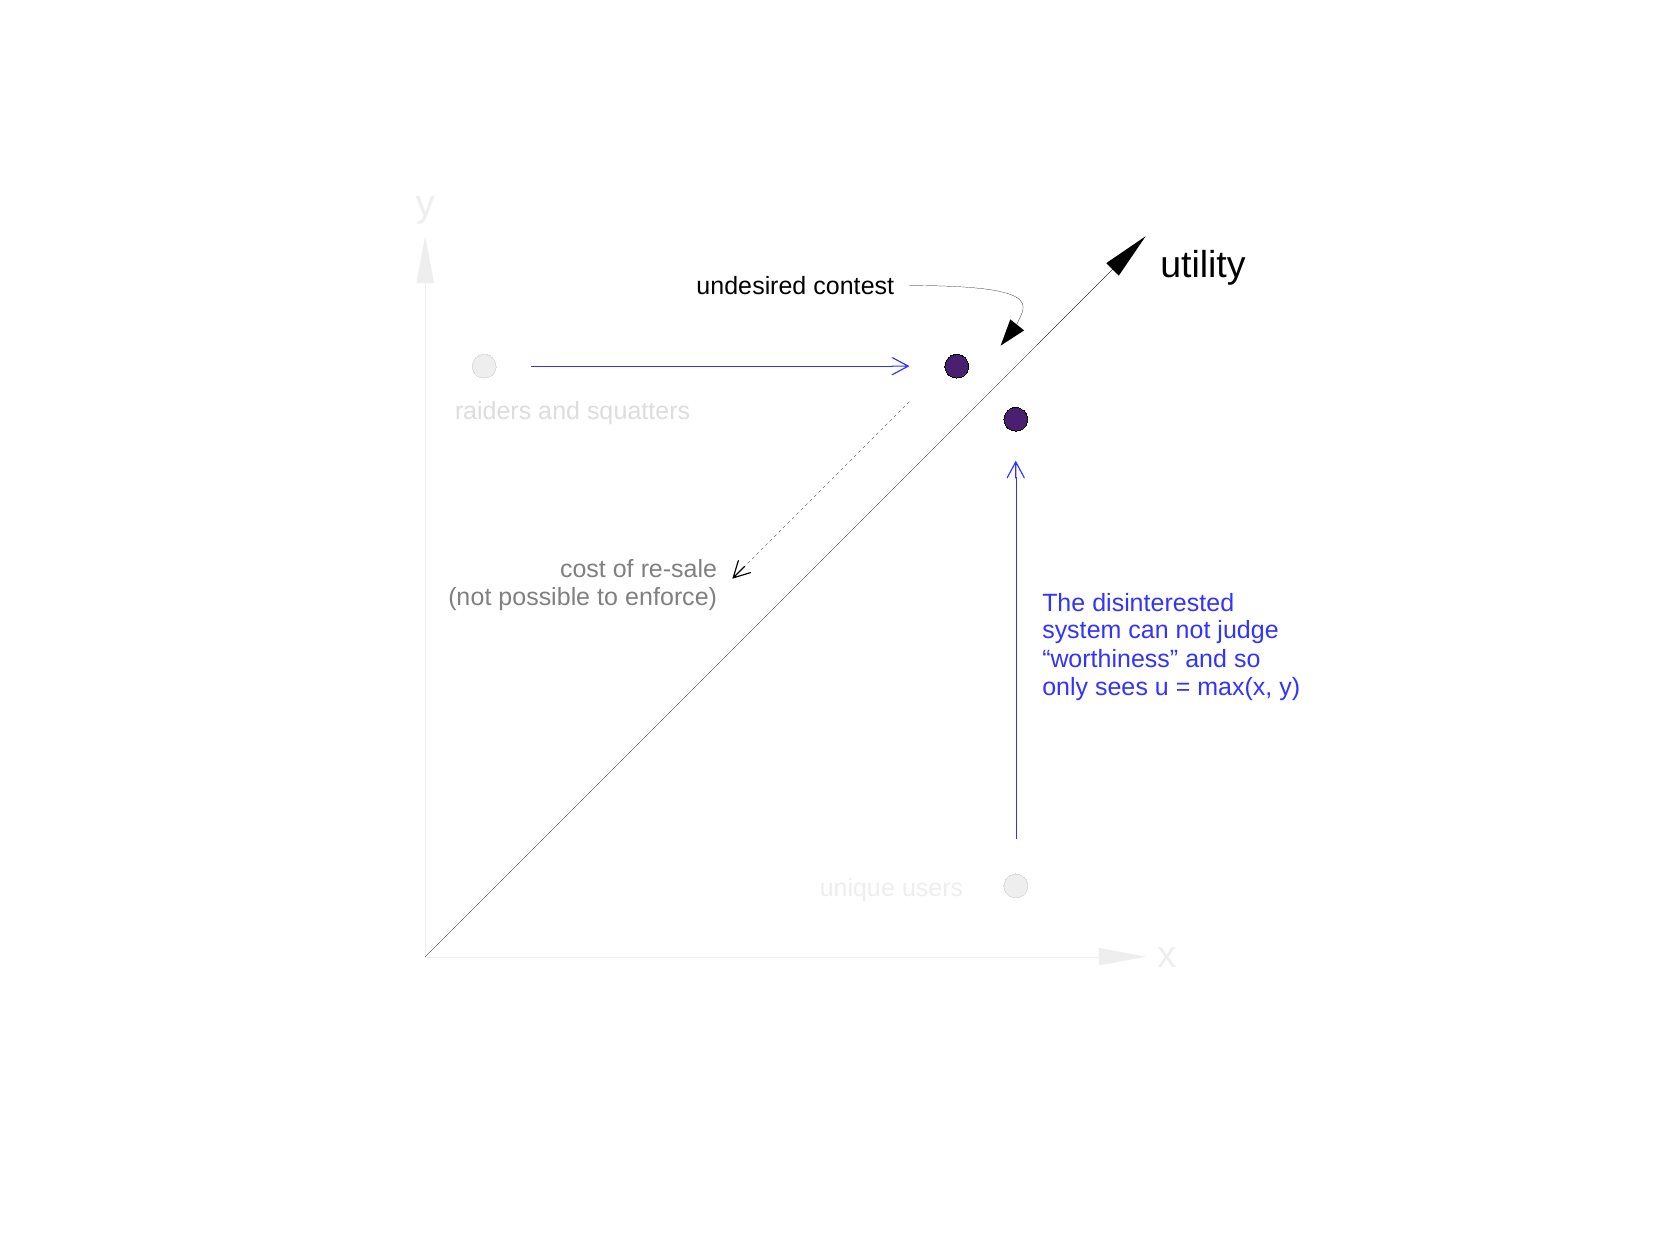

y
utility
undesired contest
raiders and squatters
cost of re-sale
(not possible to enforce)
The disinterested system can not judge “worthiness” and so only sees u = max(x, y)
unique users
x